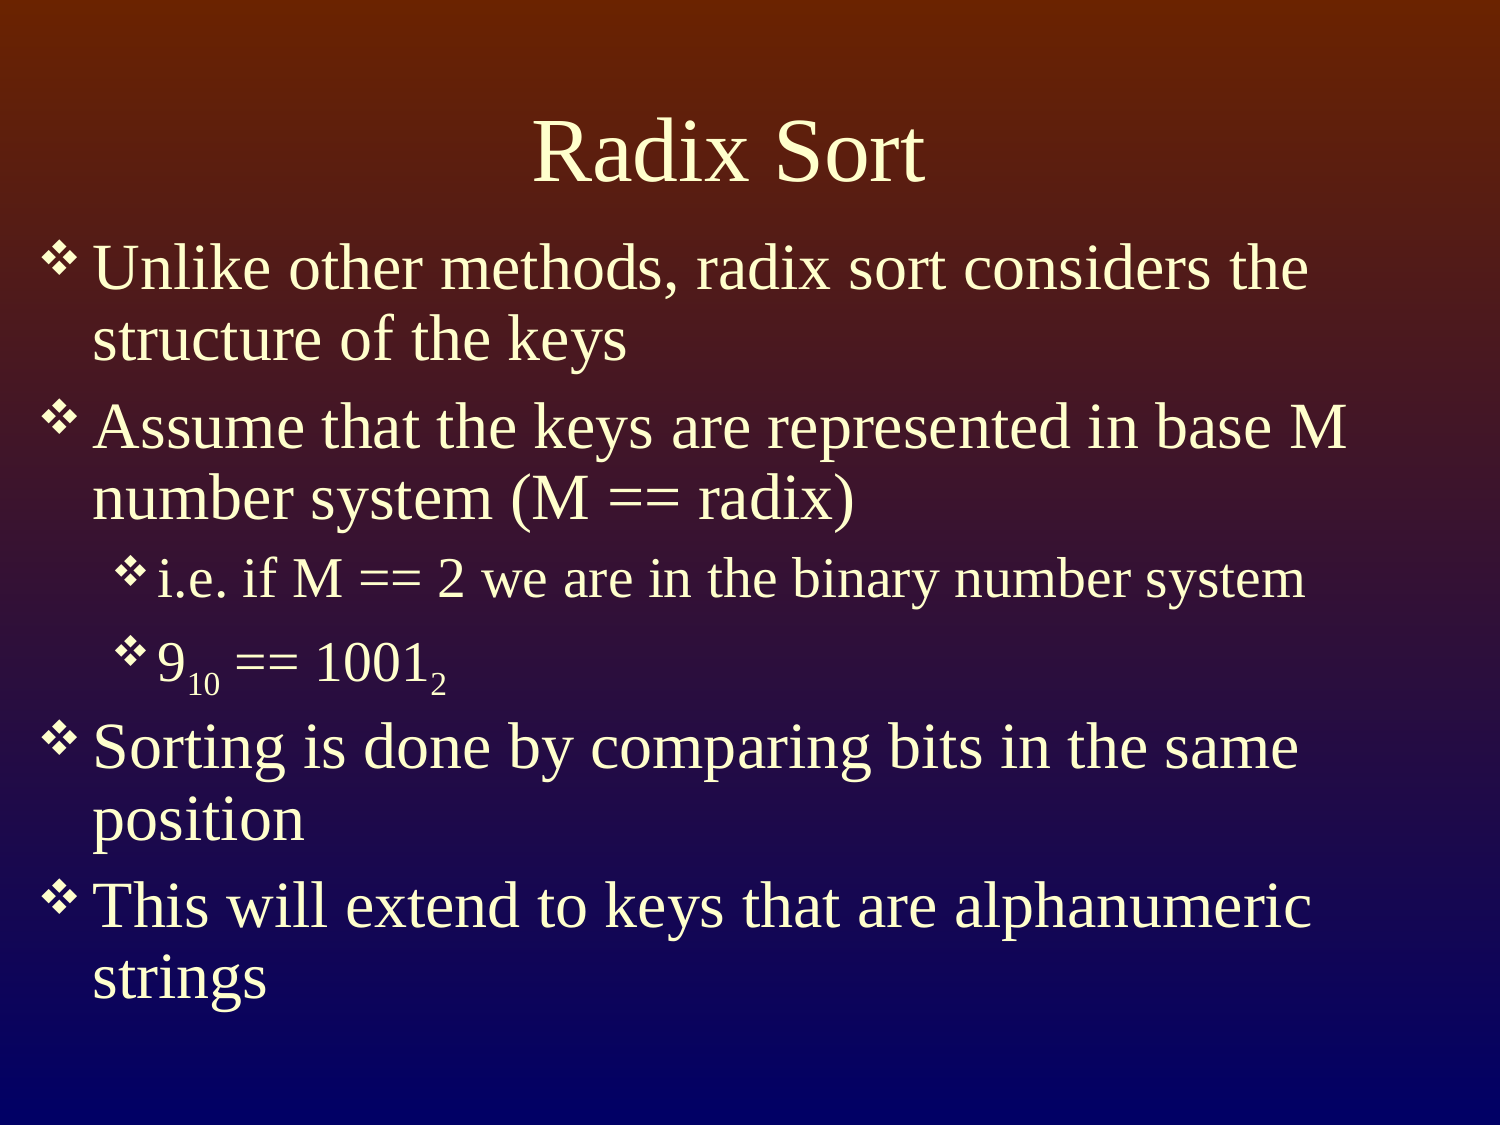

# Radix Sort
Unlike other methods, radix sort considers the structure of the keys
Assume that the keys are represented in base M number system (M == radix)
i.e. if M == 2 we are in the binary number system
910 == 10012
Sorting is done by comparing bits in the same position
This will extend to keys that are alphanumeric strings